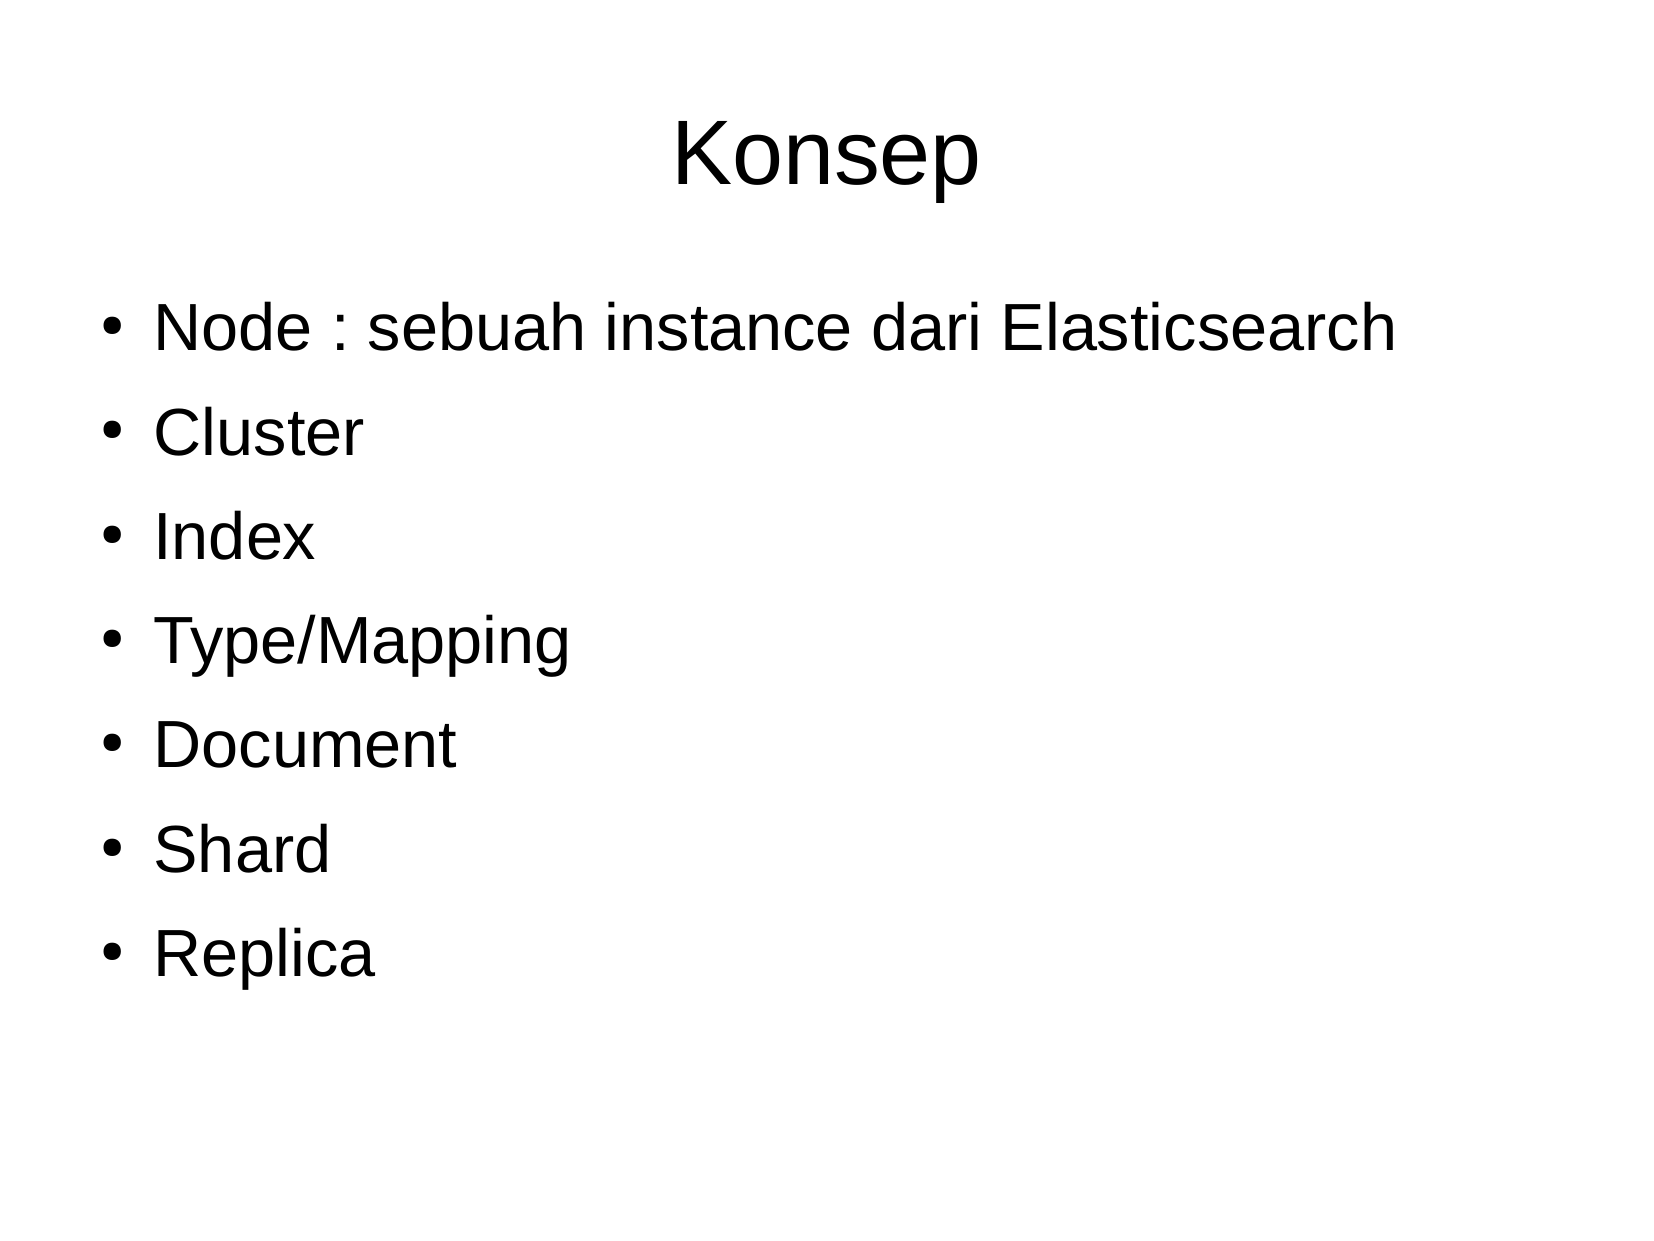

# Konsep
Node : sebuah instance dari Elasticsearch
Cluster
Index
Type/Mapping
Document
Shard
Replica